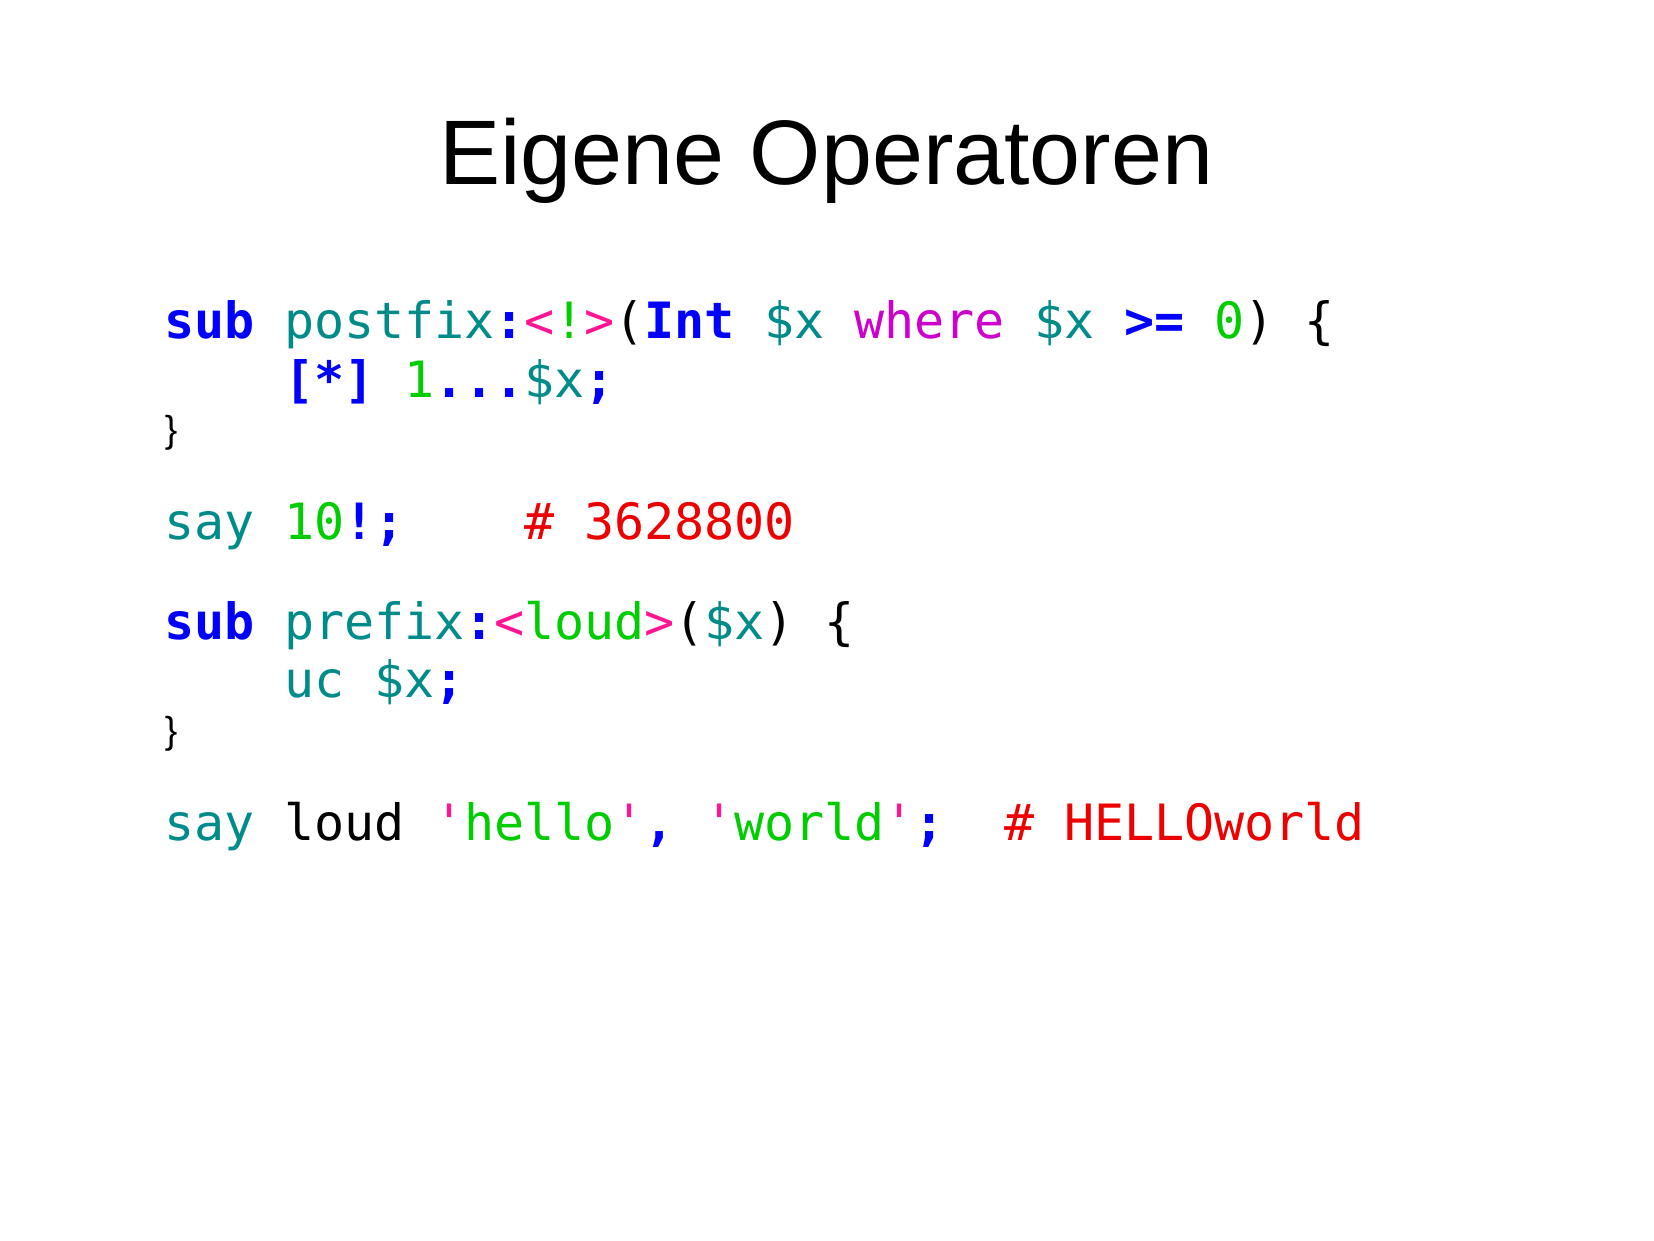

# Eigene Operatoren
sub postfix:<!>(Int $x where $x >= 0) {
 [*] 1...$x;
}
say 10!; # 3628800
sub prefix:<loud>($x) {
 uc $x;
}
say loud 'hello', 'world'; # HELLOworld